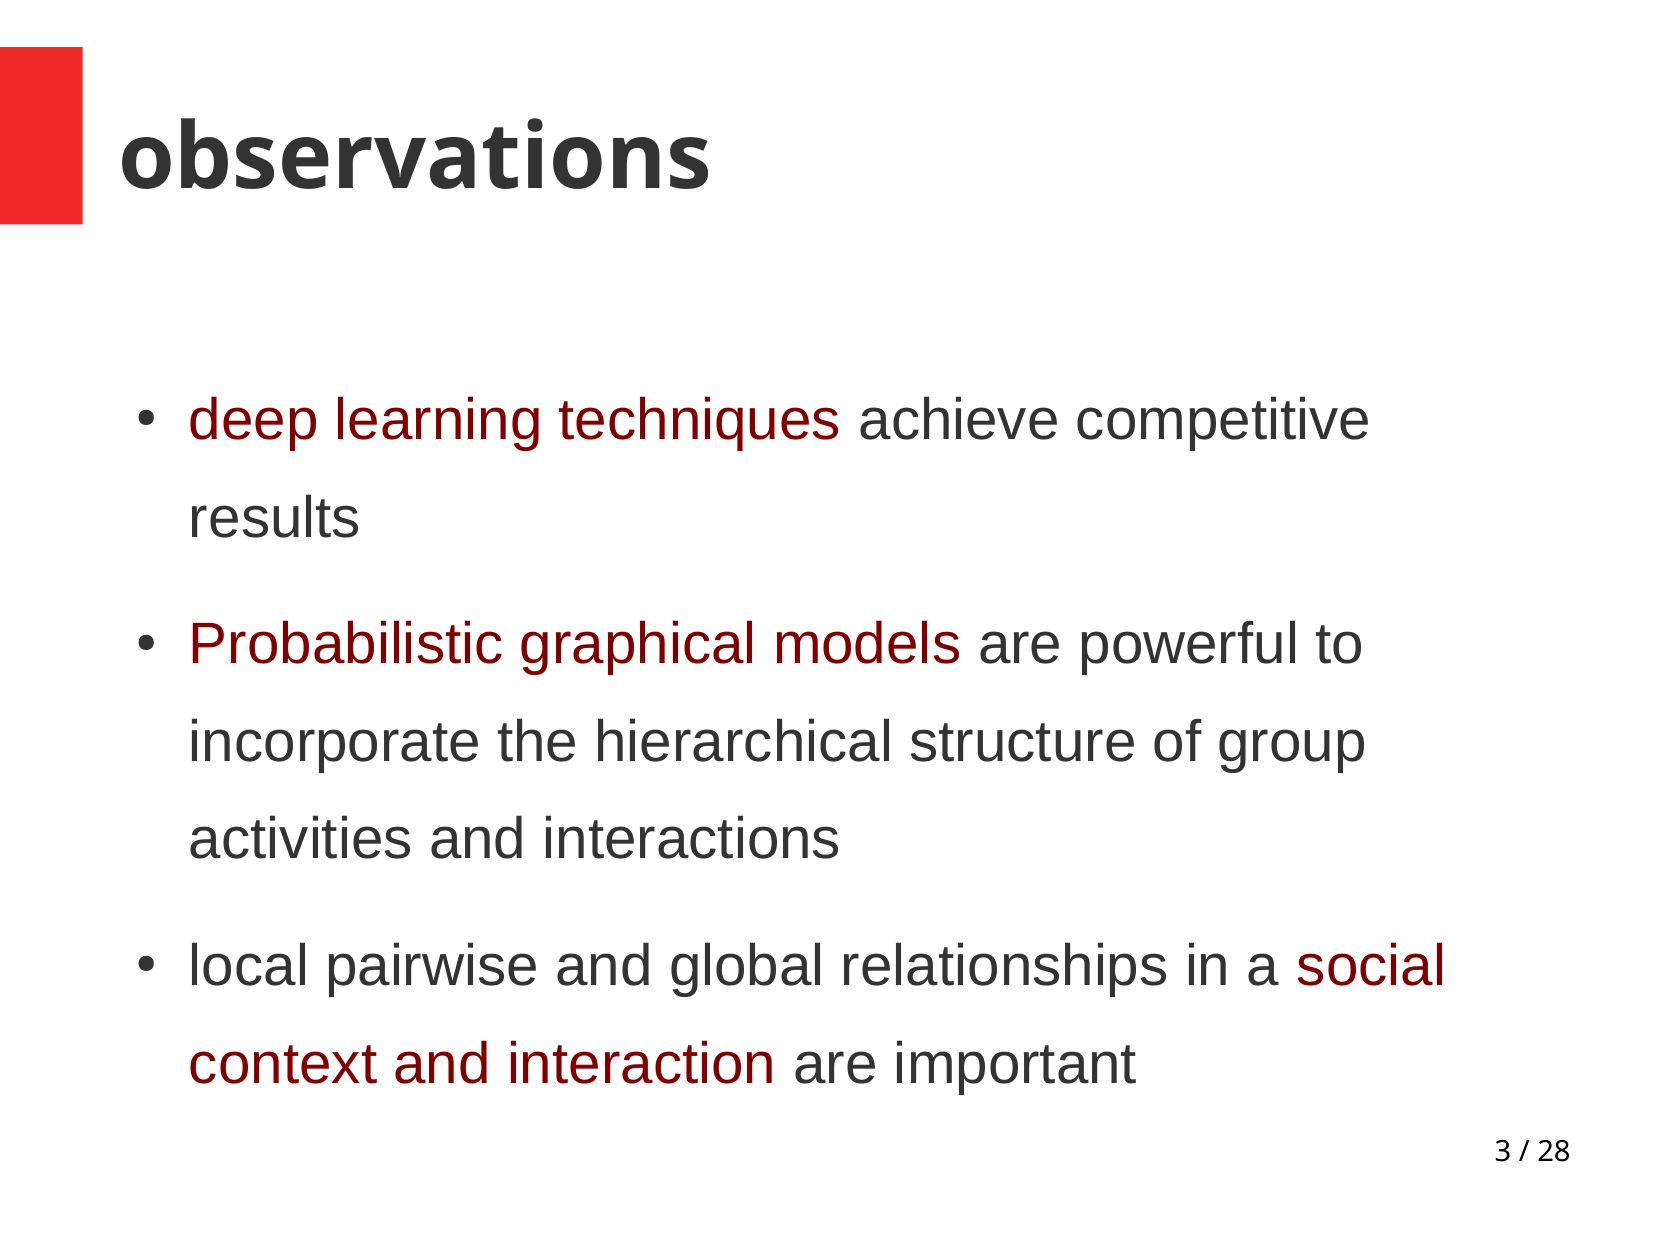

# observations
deep learning techniques achieve competitive results
Probabilistic graphical models are powerful to incorporate the hierarchical structure of group activities and interactions
local pairwise and global relationships in a social context and interaction are important
3